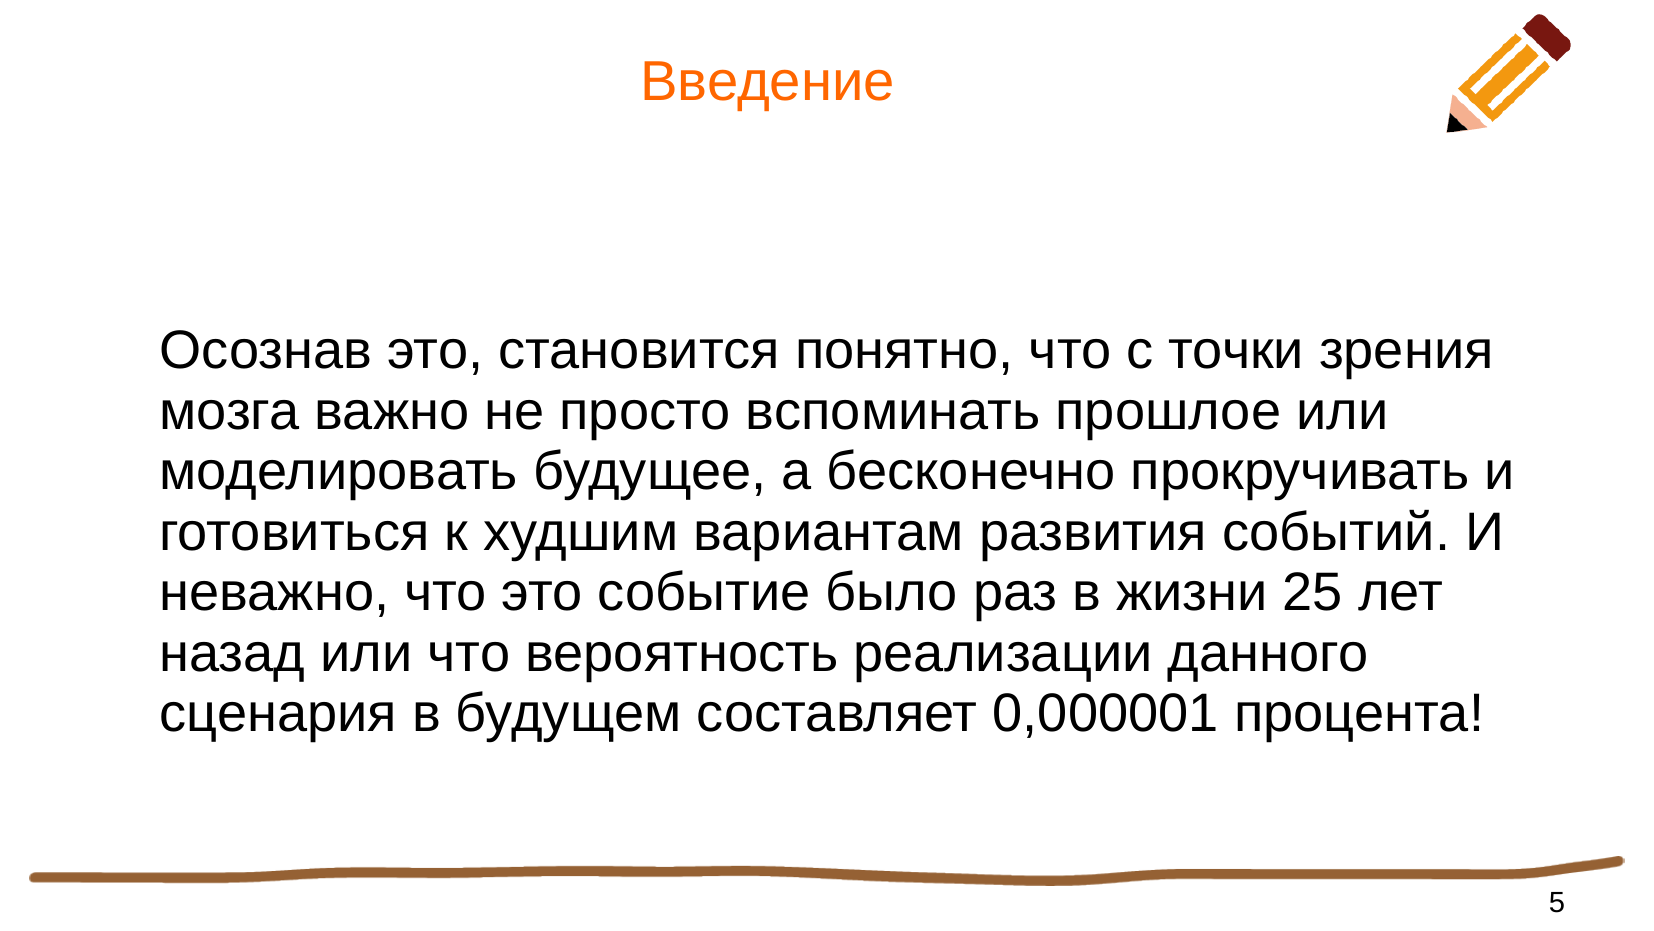

# Введение
Осознав это, становится понятно, что с точки зрения мозга важно не просто вспоминать прошлое или моделировать будущее, а бесконечно прокручивать и готовиться к худшим вариантам развития событий. И неважно, что это событие было раз в жизни 25 лет назад или что вероятность реализации данного сценария в будущем составляет 0,000001 процента!
5